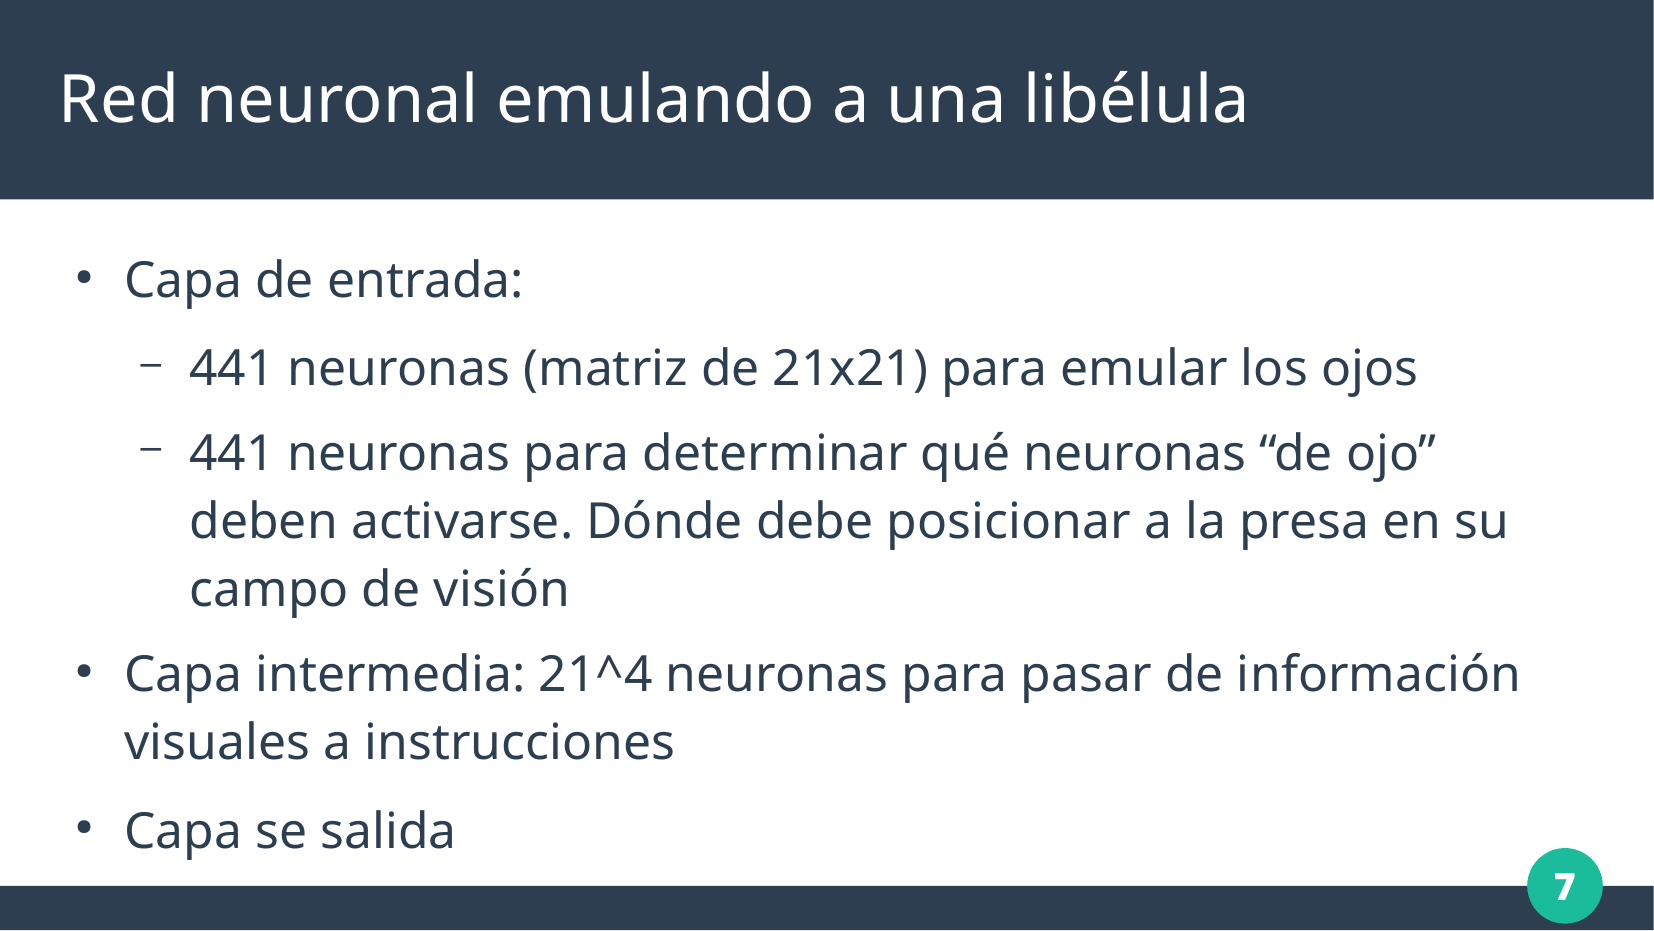

# Red neuronal emulando a una libélula
Capa de entrada:
441 neuronas (matriz de 21x21) para emular los ojos
441 neuronas para determinar qué neuronas “de ojo” deben activarse. Dónde debe posicionar a la presa en su campo de visión
Capa intermedia: 21^4 neuronas para pasar de información visuales a instrucciones
Capa se salida